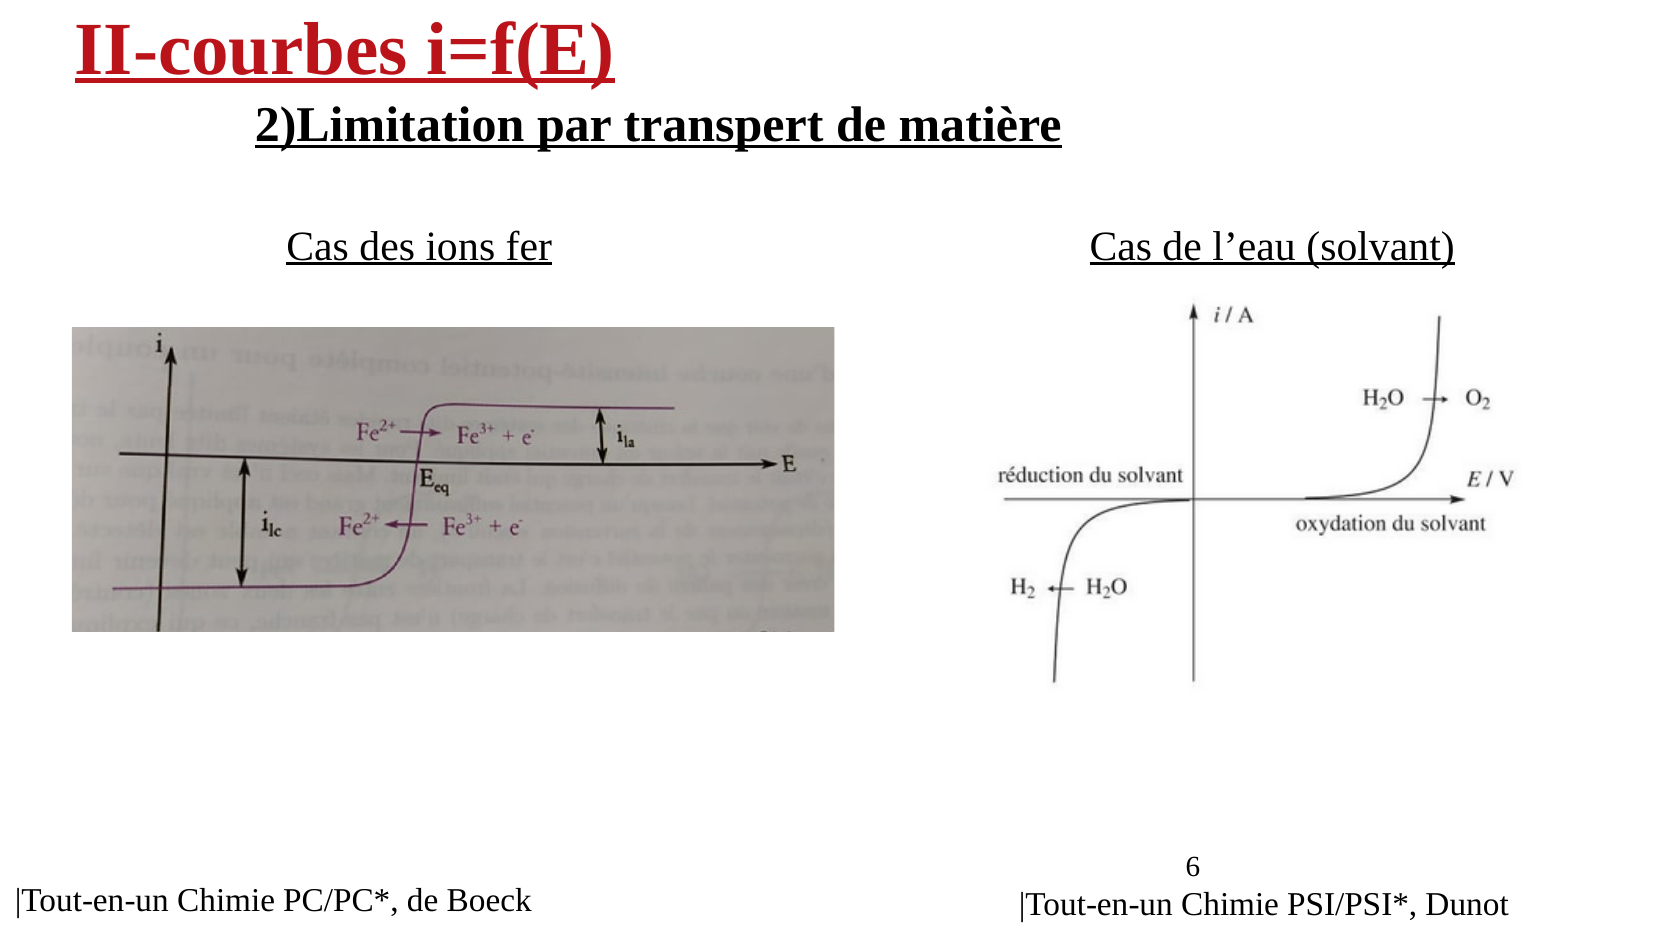

II-courbes i=f(E)
2)Limitation par transpert de matière
Cas des ions fer
Cas de l’eau (solvant)
|Tout-en-un Chimie PC/PC*, de Boeck
|Tout-en-un Chimie PSI/PSI*, Dunot